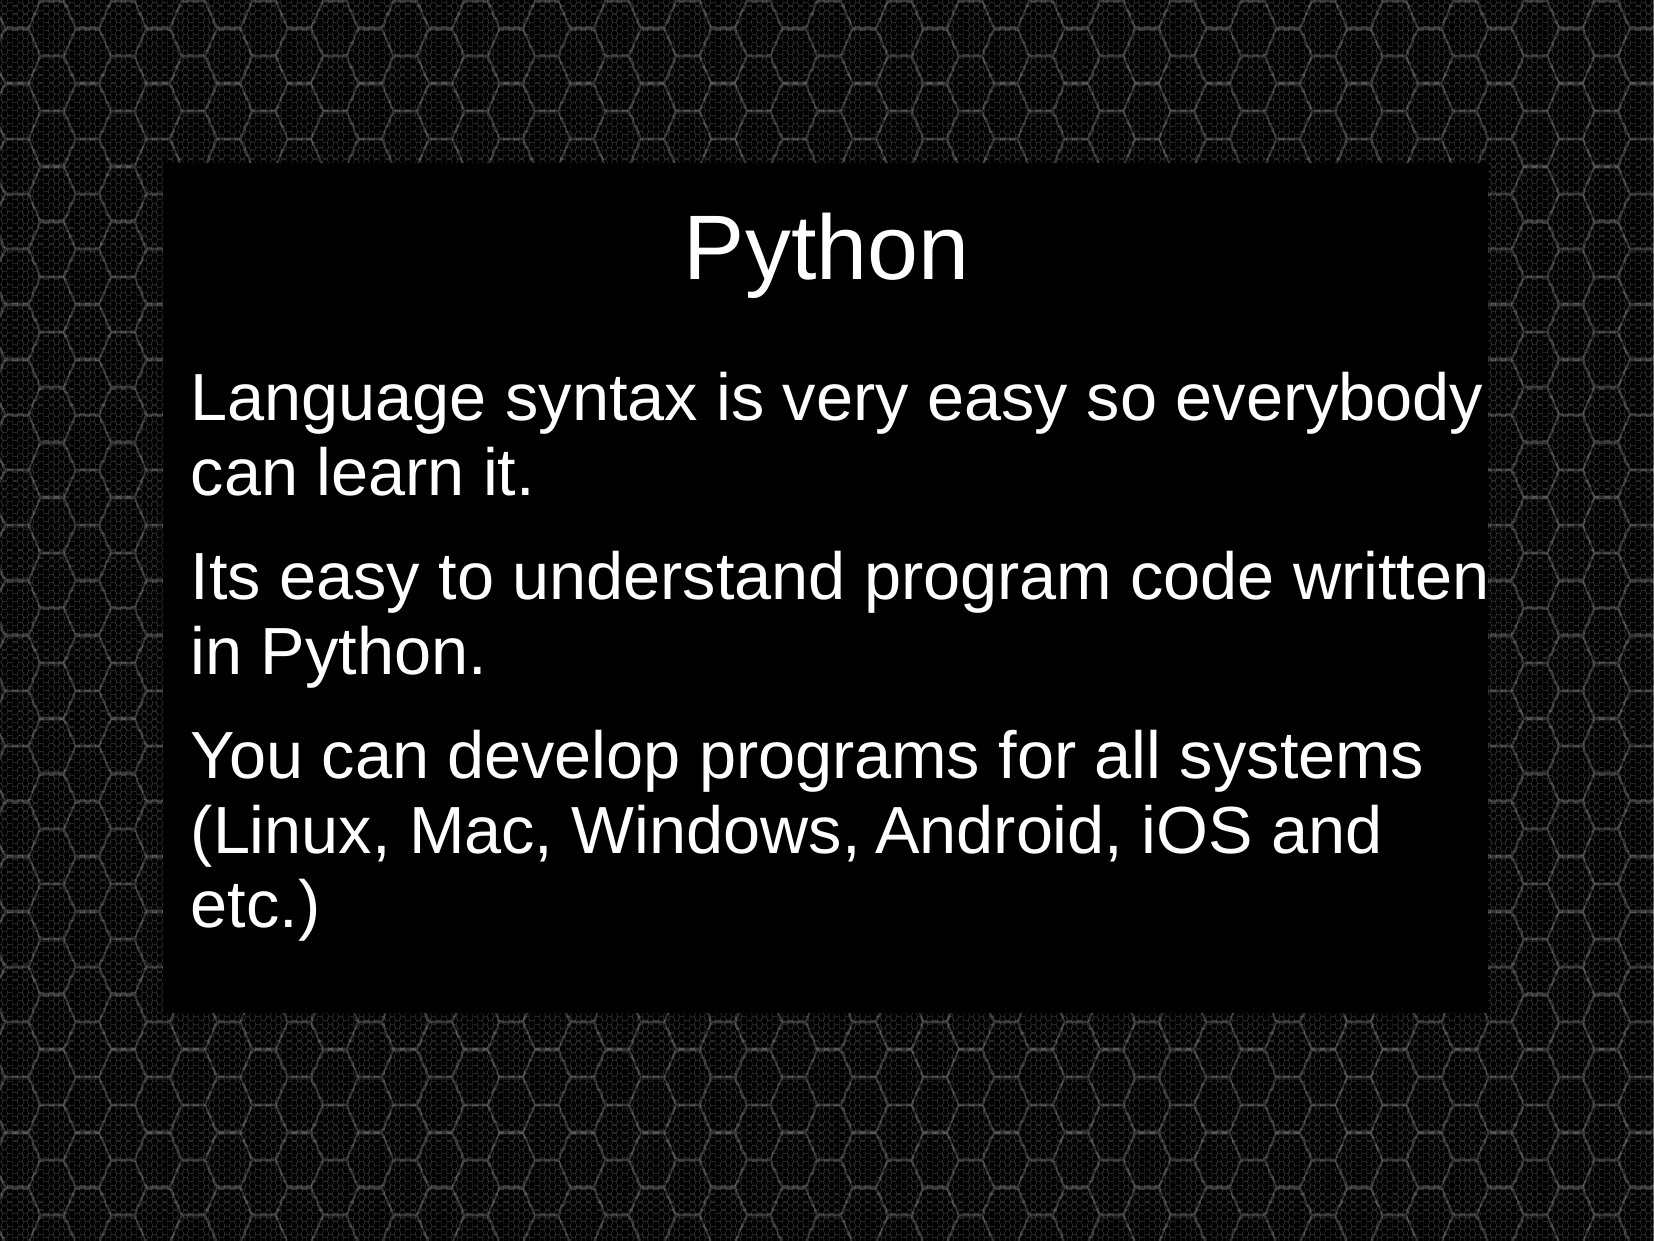

# Python
Language syntax is very easy so everybody can learn it.
Its easy to understand program code written in Python.
You can develop programs for all systems (Linux, Mac, Windows, Android, iOS and etc.)